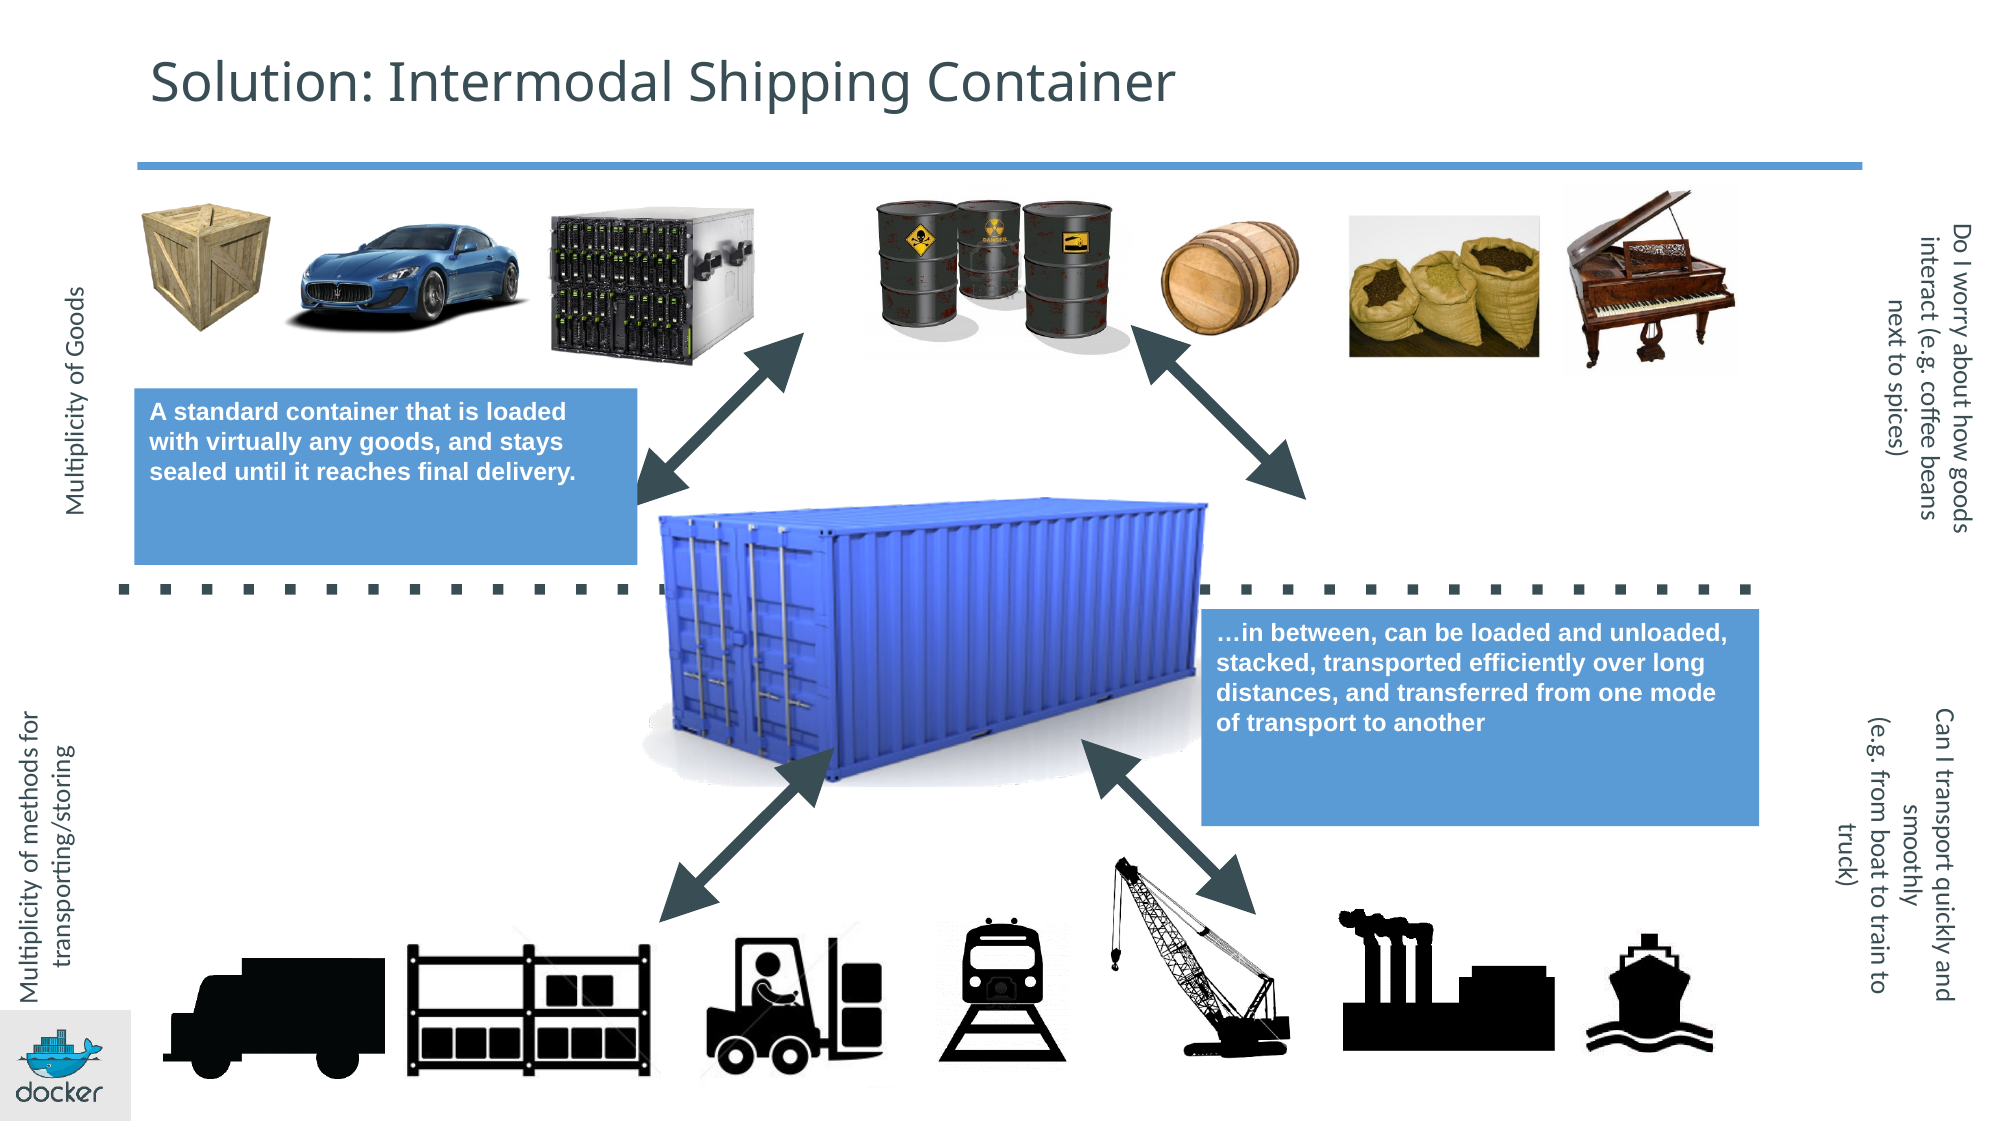

# Solution: Intermodal Shipping Container
Do I worry about how goods interact (e.g. coffee beans next to spices)
Multiplicity of Goods
A standard container that is loaded with virtually any goods, and stays sealed until it reaches final delivery.
…in between, can be loaded and unloaded, stacked, transported efficiently over long distances, and transferred from one mode of transport to another
Can I transport quickly and smoothly
(e.g. from boat to train to truck)
Multiplicity of methods for transporting/storing